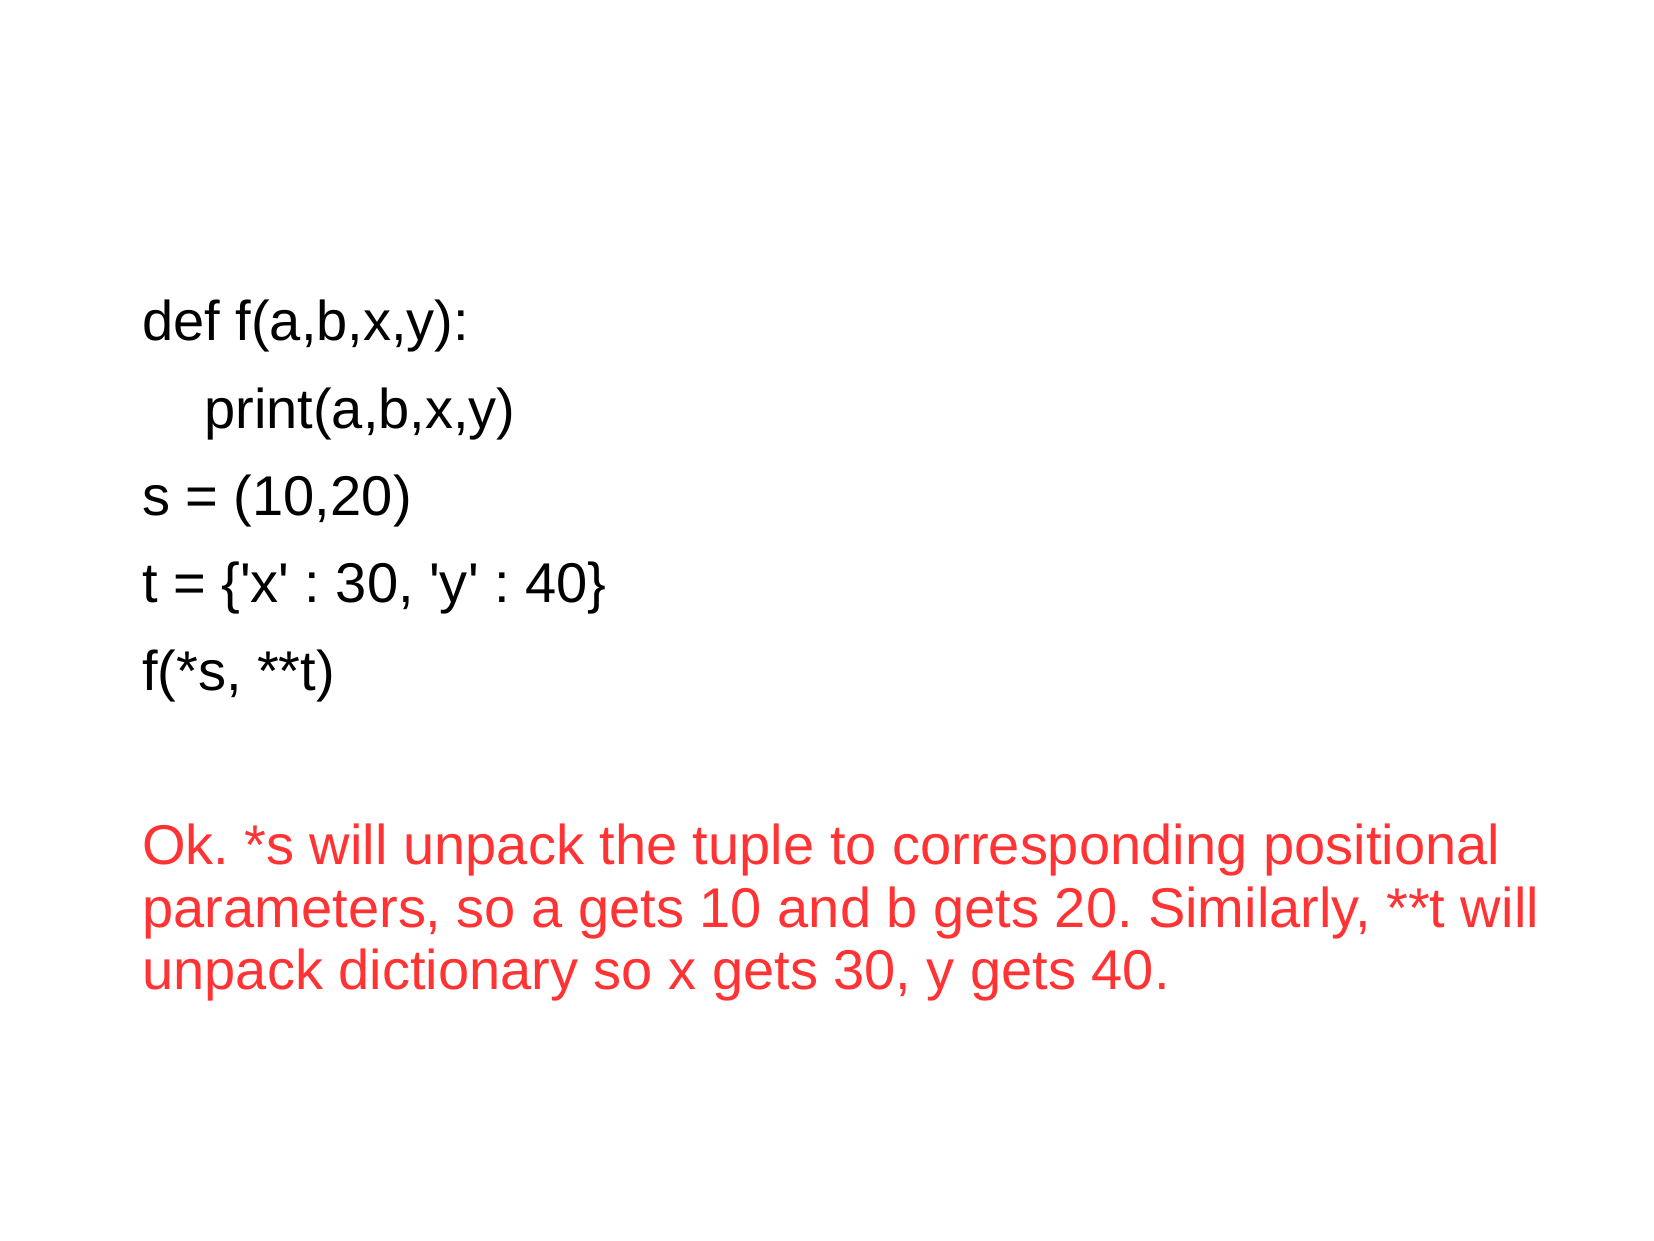

#
def f(a,b,x,y):
 print(a,b,x,y)
s = (10,20)
t = {'x' : 30, 'y' : 40}
f(*s, **t)
Ok. *s will unpack the tuple to corresponding positional parameters, so a gets 10 and b gets 20. Similarly, **t will unpack dictionary so x gets 30, y gets 40.